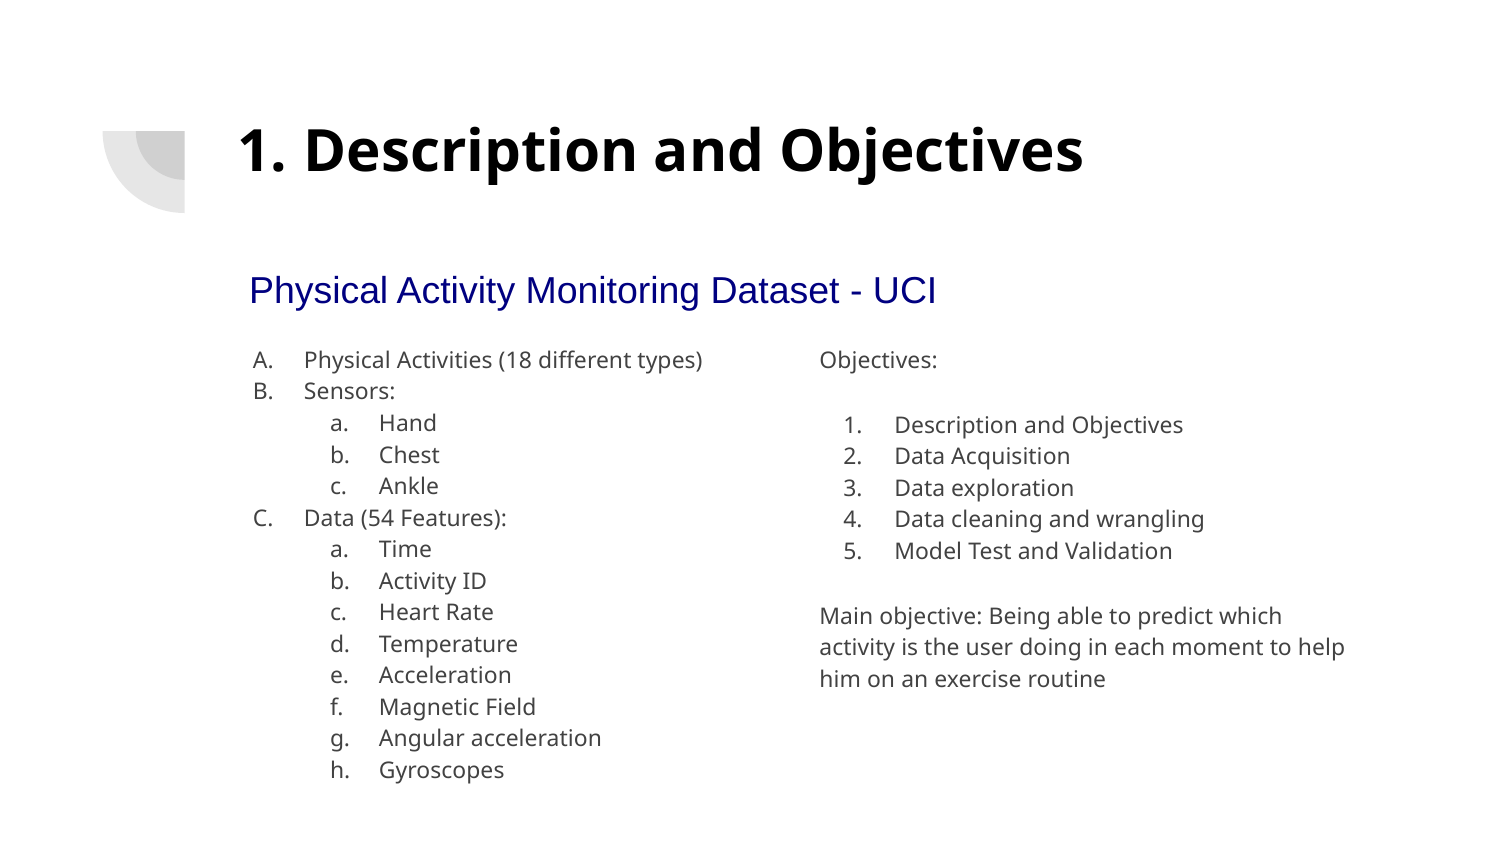

# Description and Objectives
Physical Activity Monitoring Dataset - UCI
Physical Activities (18 different types)
Sensors:
Hand
Chest
Ankle
Data (54 Features):
Time
Activity ID
Heart Rate
Temperature
Acceleration
Magnetic Field
Angular acceleration
Gyroscopes
Objectives:
Description and Objectives
Data Acquisition
Data exploration
Data cleaning and wrangling
Model Test and Validation
Main objective: Being able to predict which activity is the user doing in each moment to help him on an exercise routine